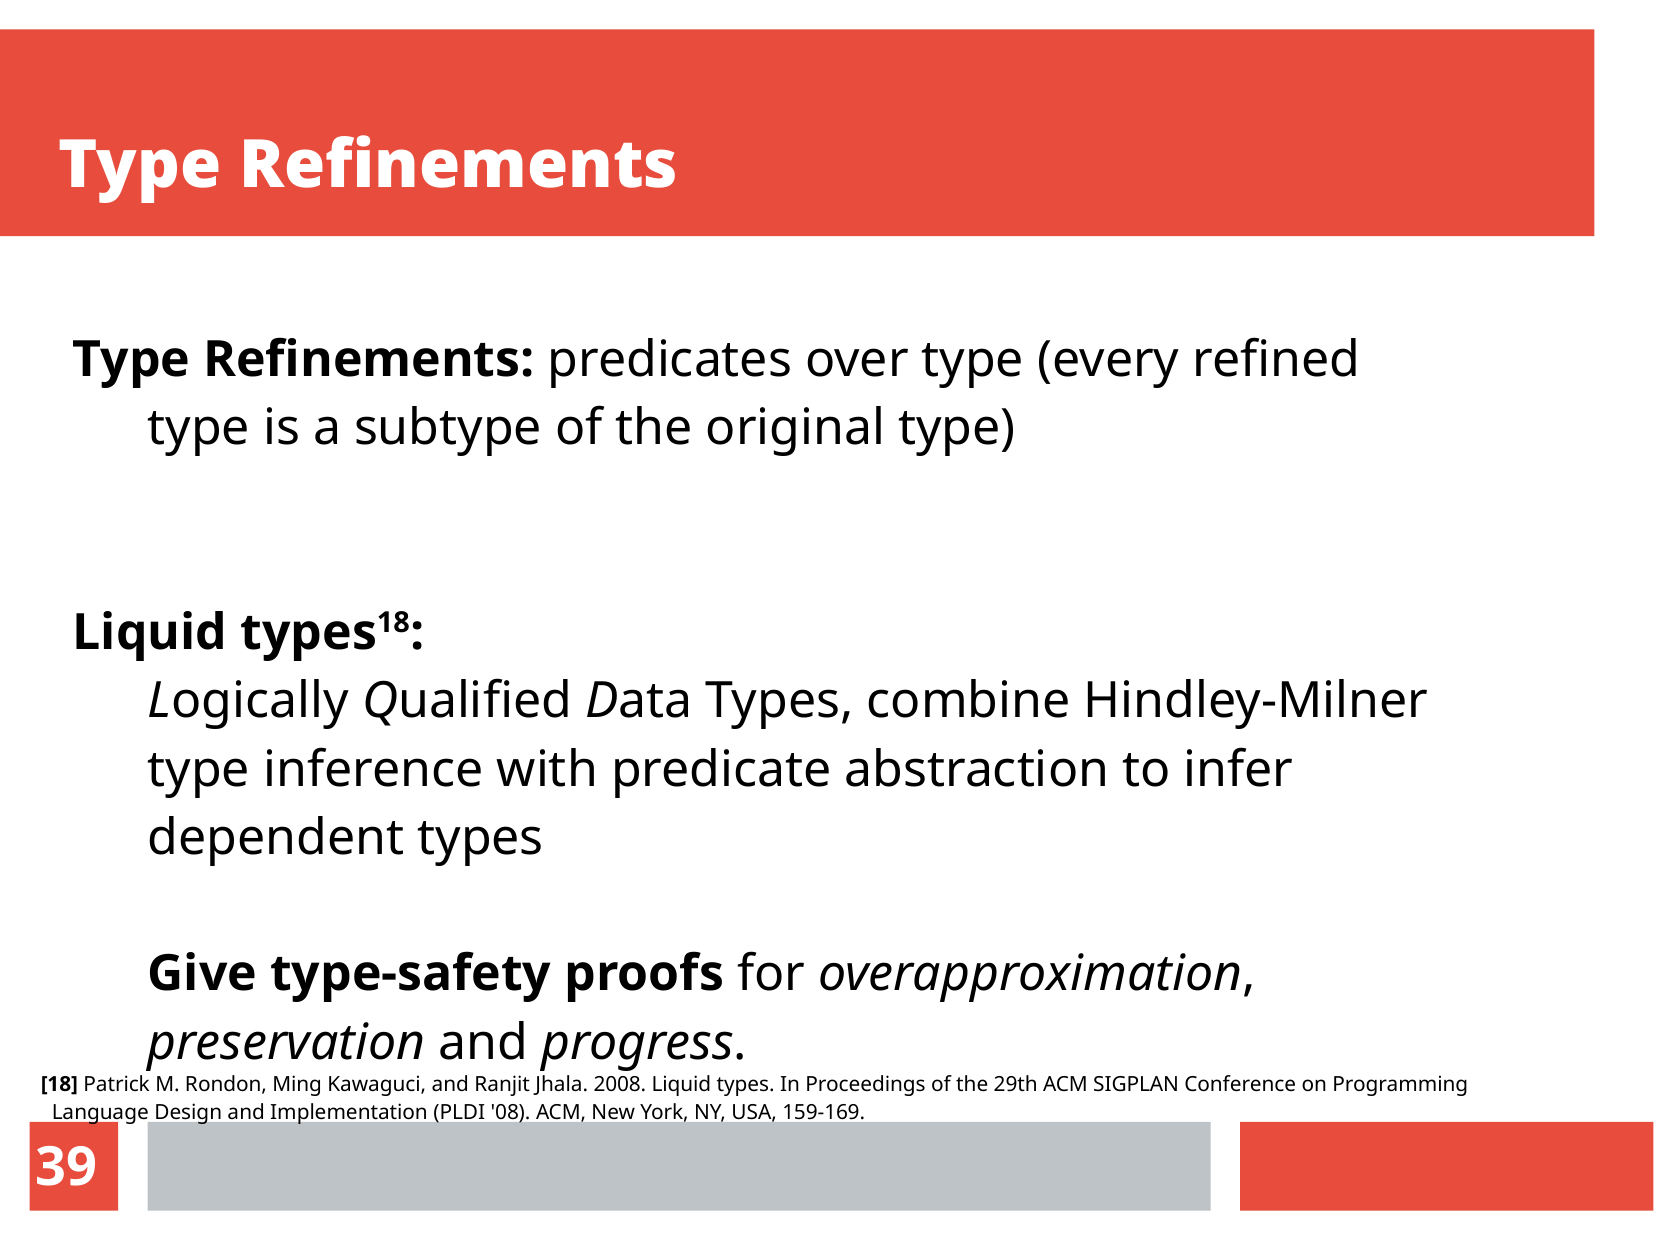

# Type Refinements
Type Refinements: predicates over type (every refined
	type is a subtype of the original type)
Liquid types18:
	Logically Qualified Data Types, combine Hindley-Milner
	type inference with predicate abstraction to infer
	dependent types
	Give type-safety proofs for overapproximation,
	preservation and progress.
[18] Patrick M. Rondon, Ming Kawaguci, and Ranjit Jhala. 2008. Liquid types. In Proceedings of the 29th ACM SIGPLAN Conference on Programming
 Language Design and Implementation (PLDI '08). ACM, New York, NY, USA, 159-169.
39
70